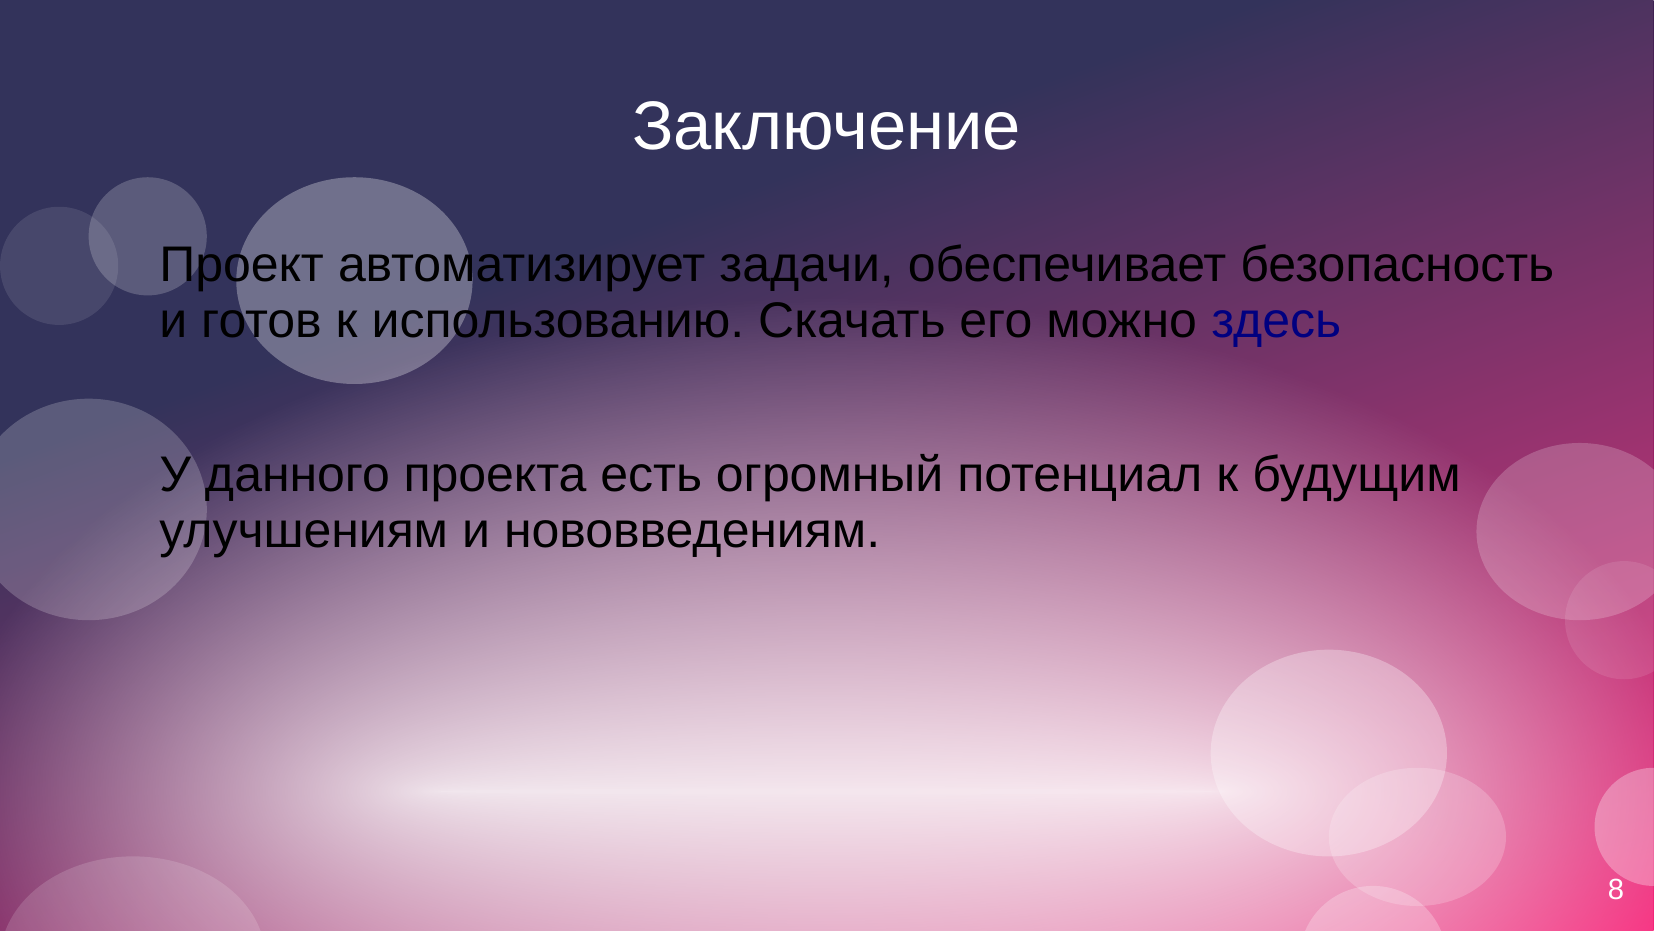

# Заключение
Проект автоматизирует задачи, обеспечивает безопасность и готов к использованию. Скачать его можно здесь
У данного проекта есть огромный потенциал к будущим улучшениям и нововведениям.